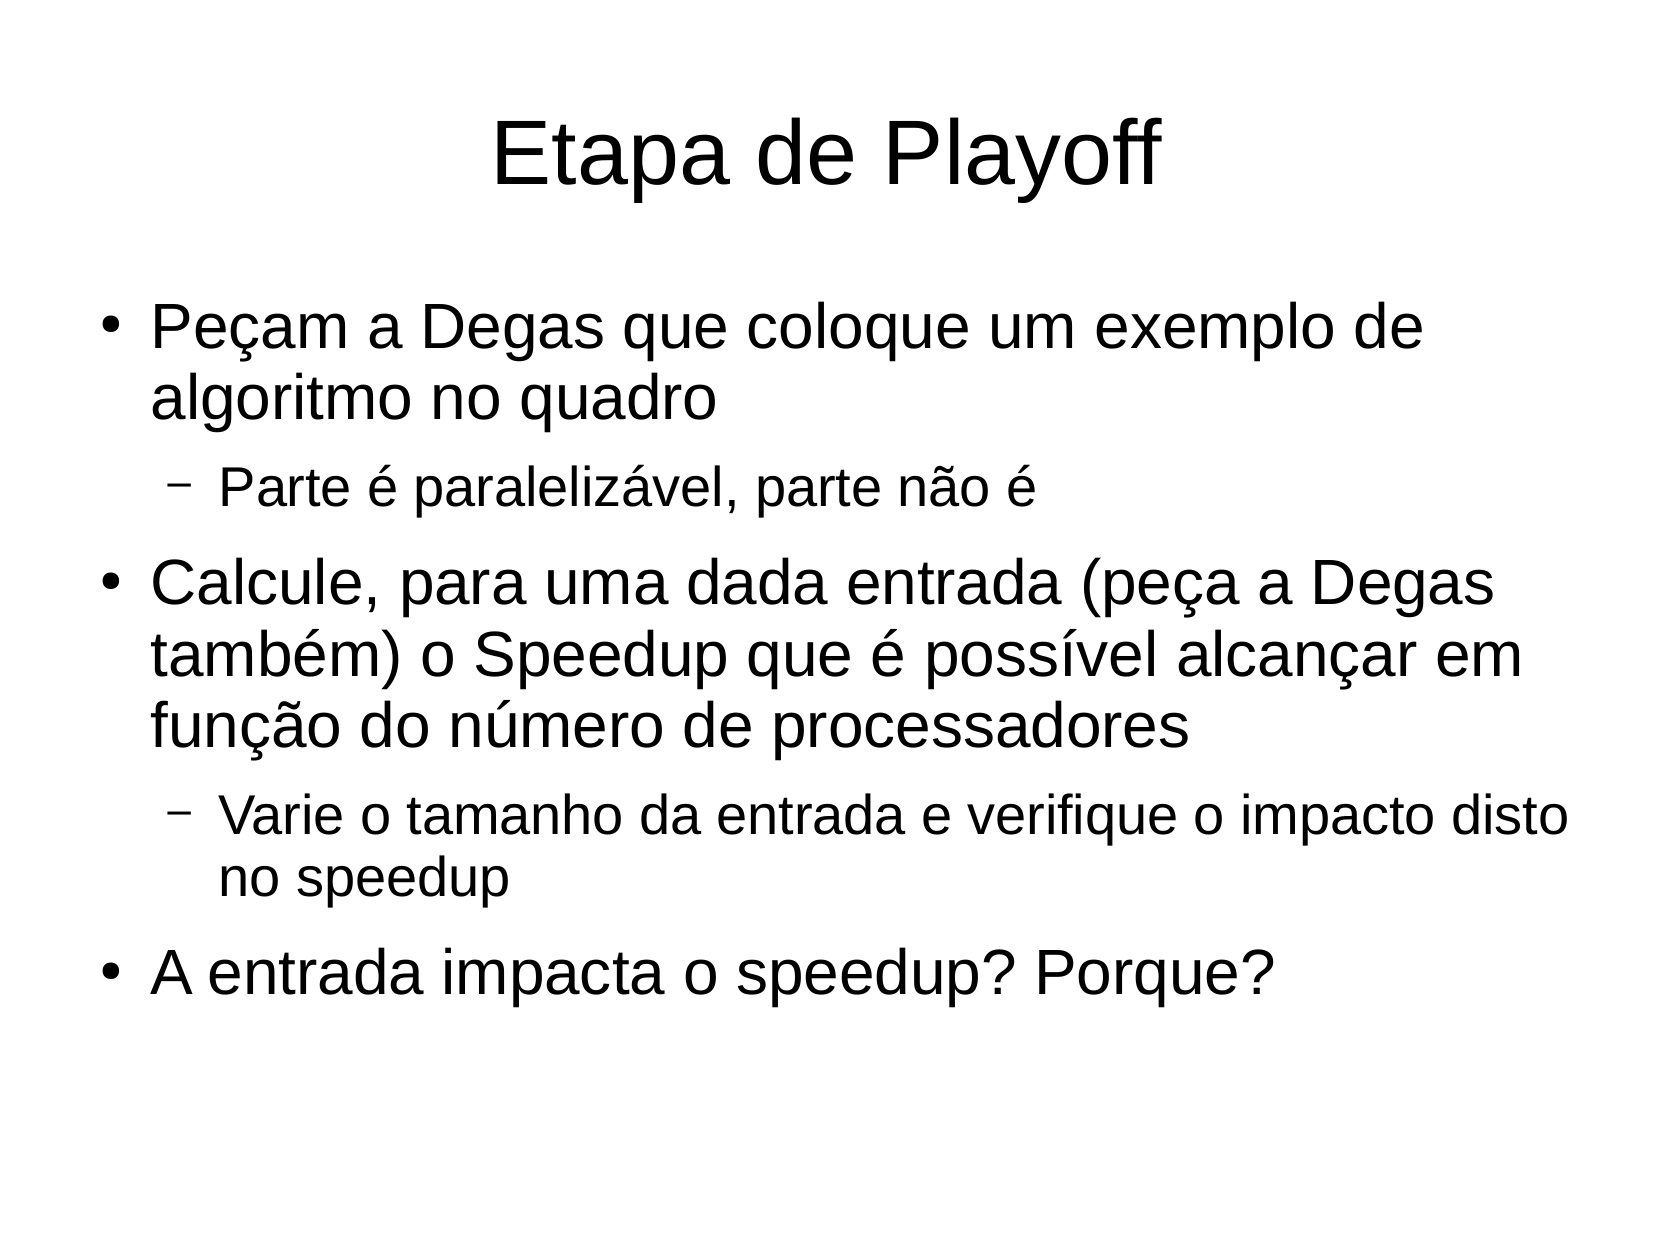

# Etapa de Playoff
Peçam a Degas que coloque um exemplo de algoritmo no quadro
Parte é paralelizável, parte não é
Calcule, para uma dada entrada (peça a Degas também) o Speedup que é possível alcançar em função do número de processadores
Varie o tamanho da entrada e verifique o impacto disto no speedup
A entrada impacta o speedup? Porque?